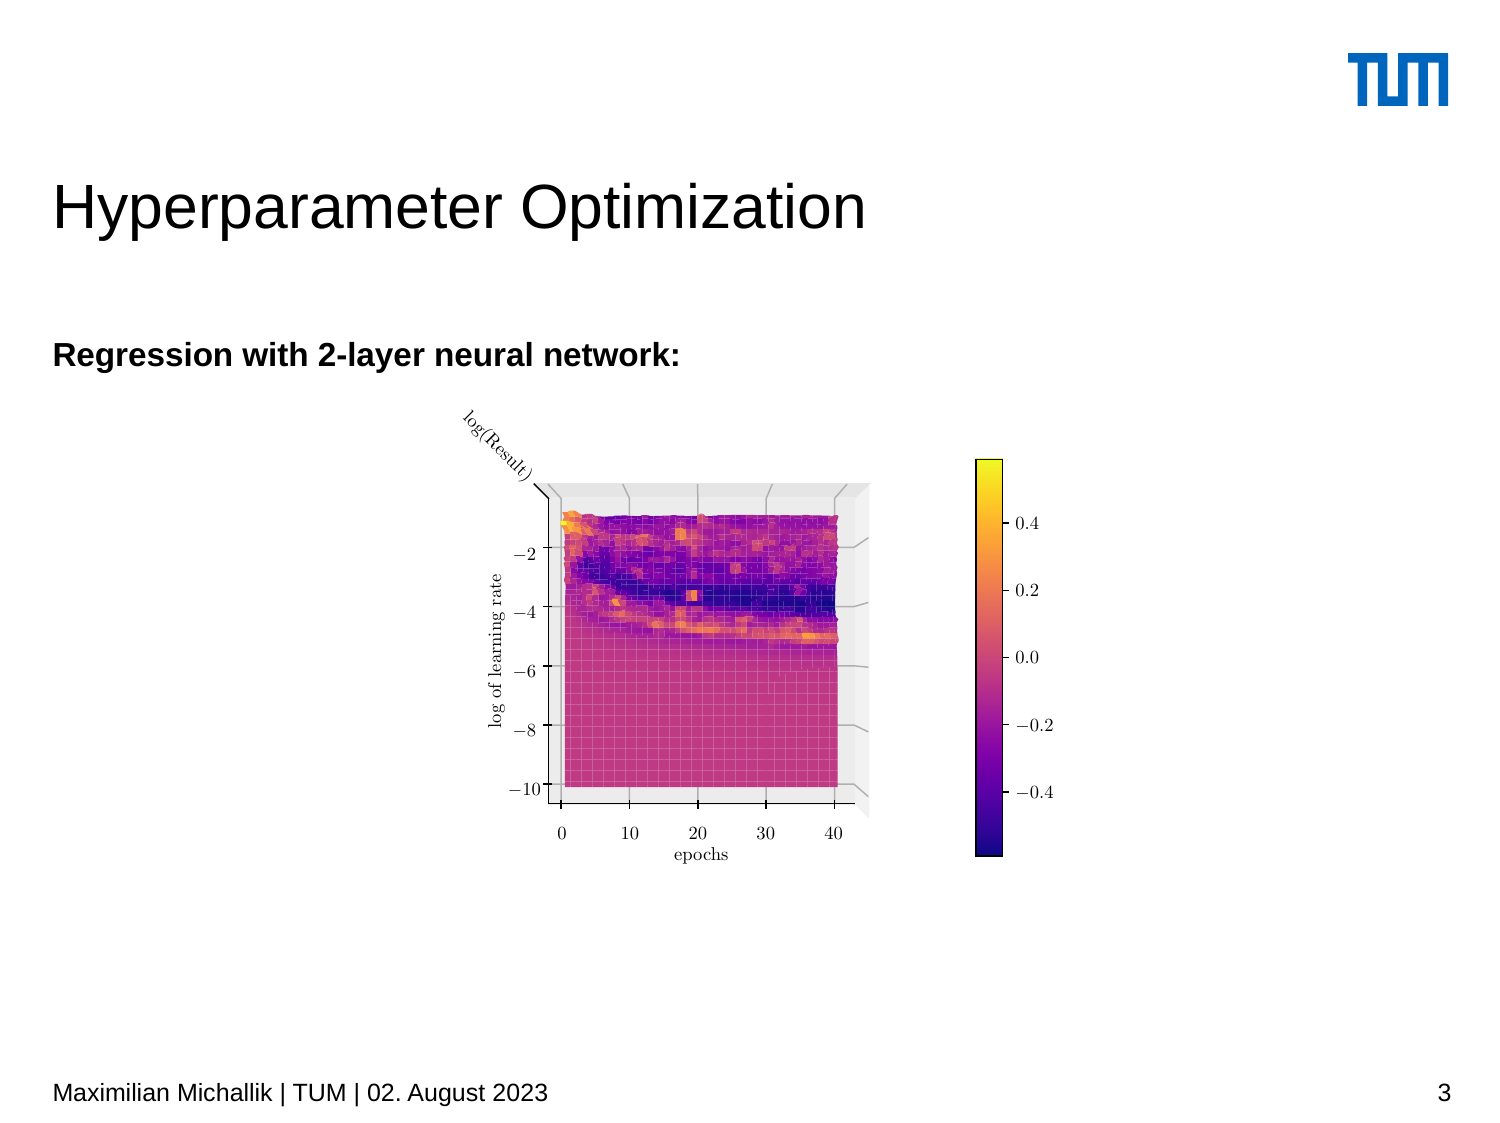

# Hyperparameter Optimization
Regression with 2-layer neural network:
Maximilian Michallik | TUM | 02. August 2023
3